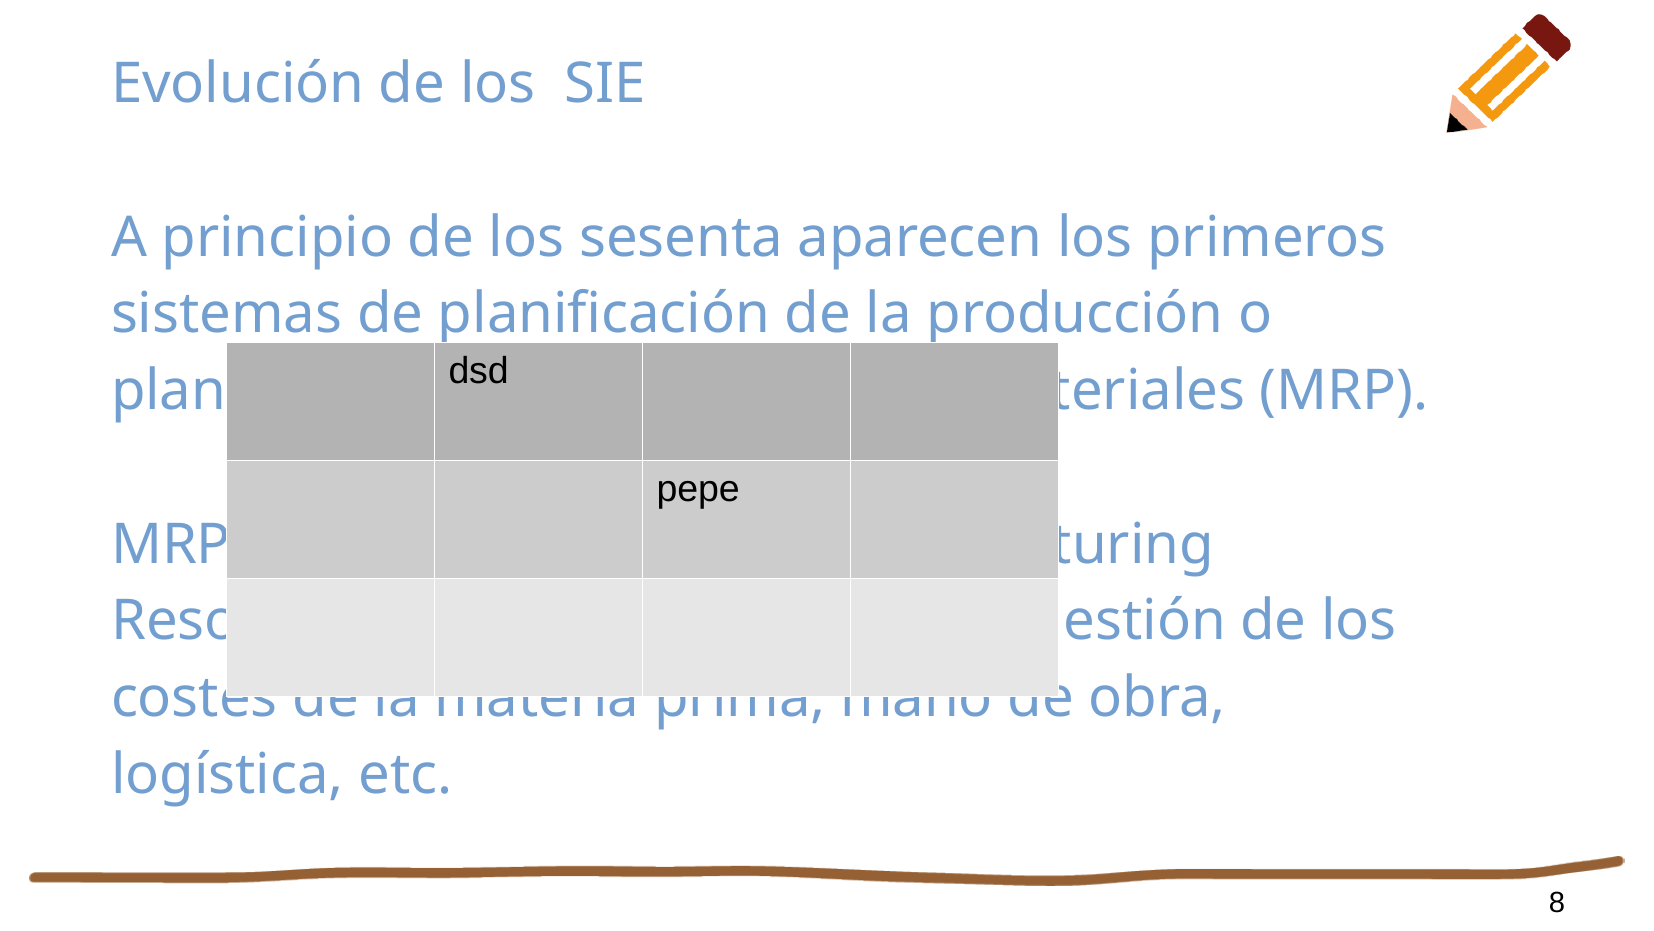

# Evolución de los SIE A principio de los sesenta aparecen los primeros sistemas de planificación de la producción o planificación de las necesidades materiales (MRP). MRP II: correspondían con Manufacturing Resource Planning, que incluían la gestión de los costes de la materia prima, mano de obra, logística, etc.
| | dsd | | |
| --- | --- | --- | --- |
| | | pepe | |
| | | | |
8